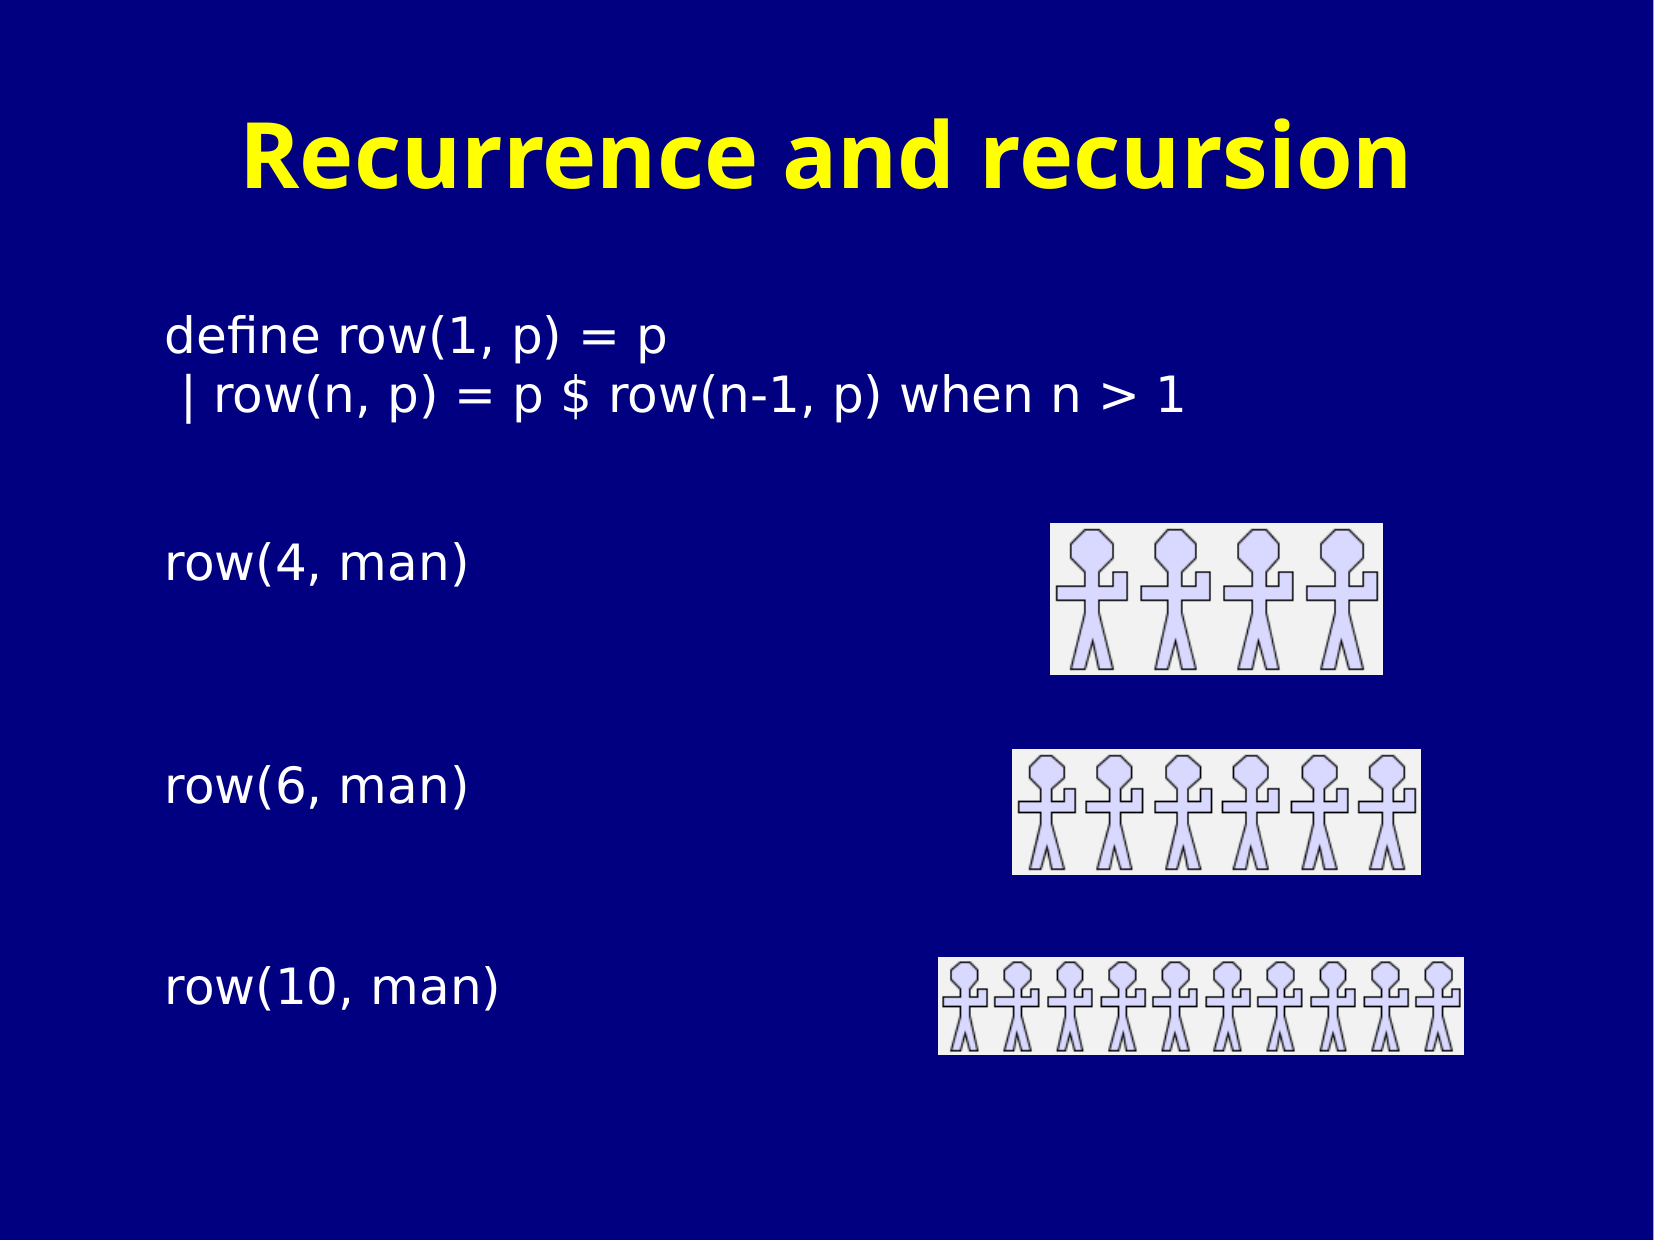

# Recurrence and recursion
define row(1, p) = p
 | row(n, p) = p $ row(n-1, p) when n > 1
row(4, man)
row(6, man)
row(10, man)